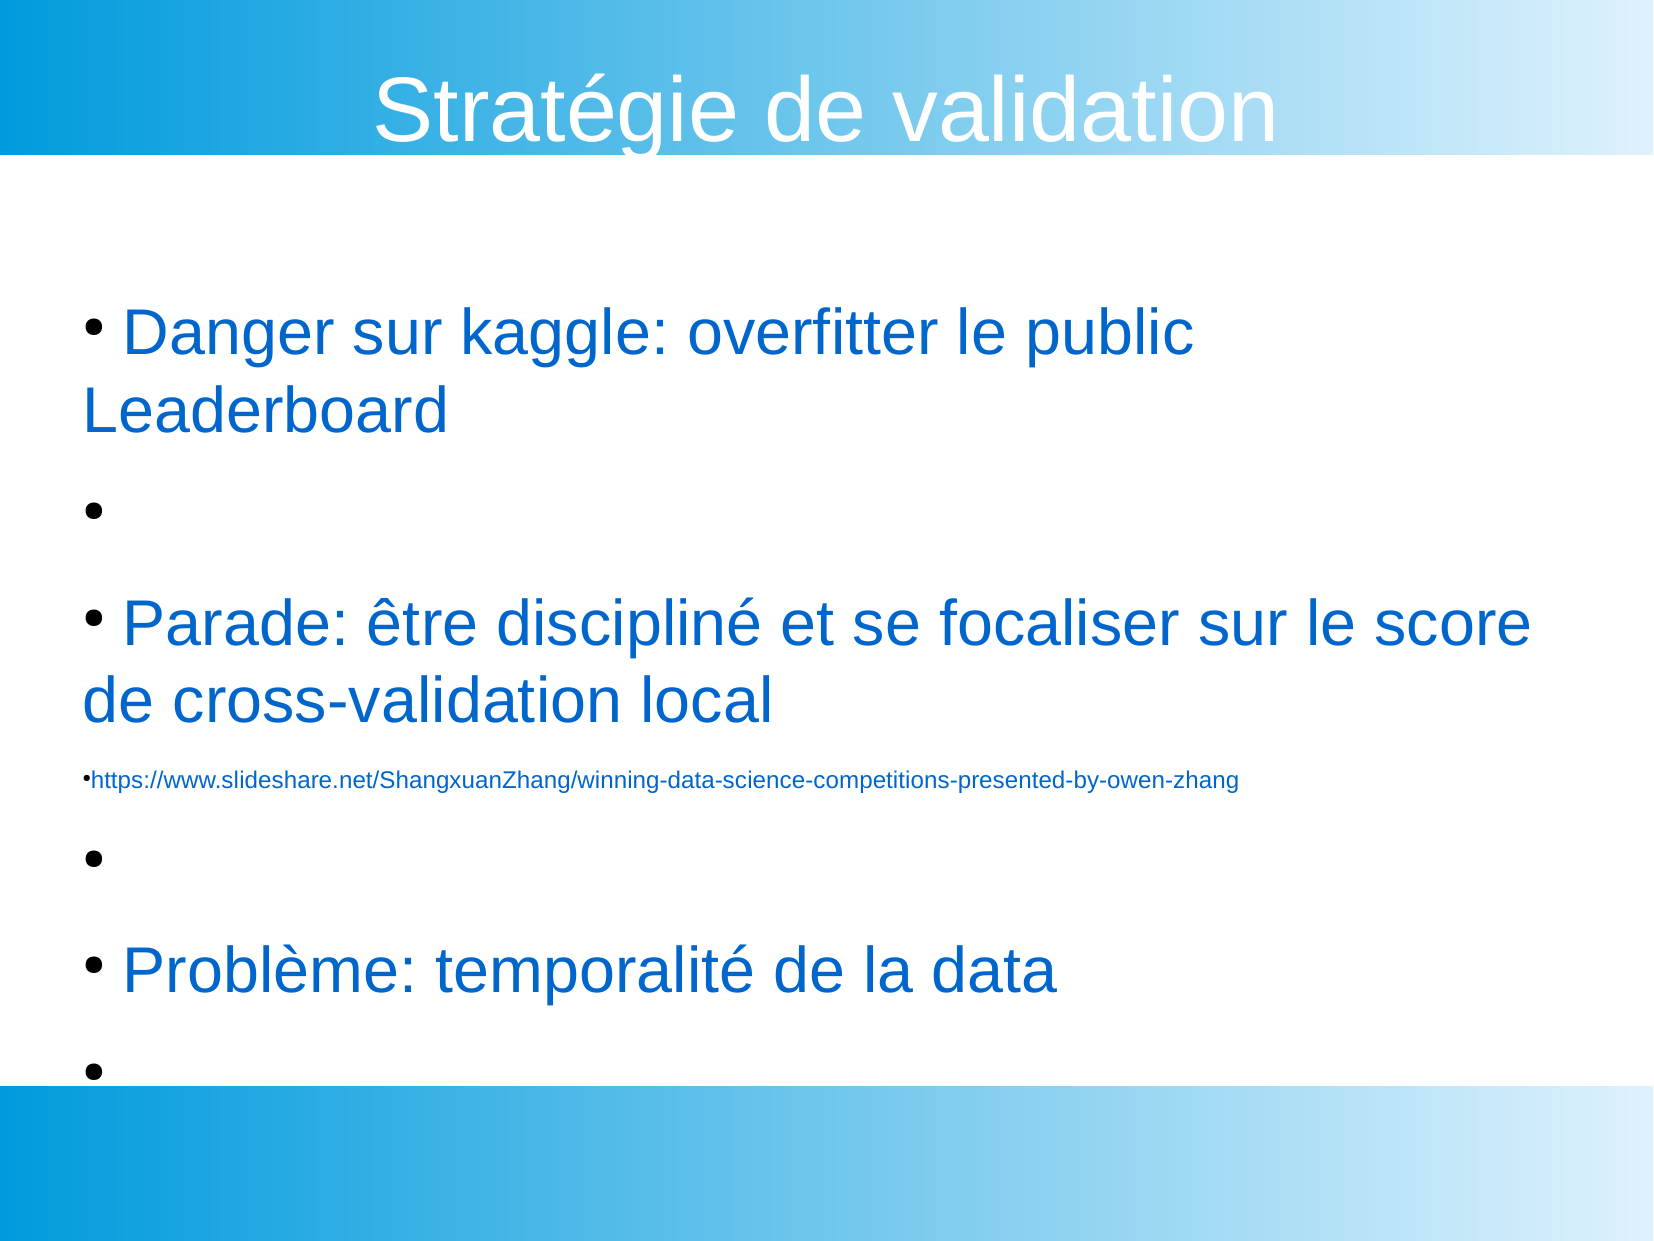

# Stratégie de validation
 Danger sur kaggle: overfitter le public Leaderboard
 Parade: être discipliné et se focaliser sur le score de cross-validation local
https://www.slideshare.net/ShangxuanZhang/winning-data-science-competitions-presented-by-owen-zhang
 Problème: temporalité de la data